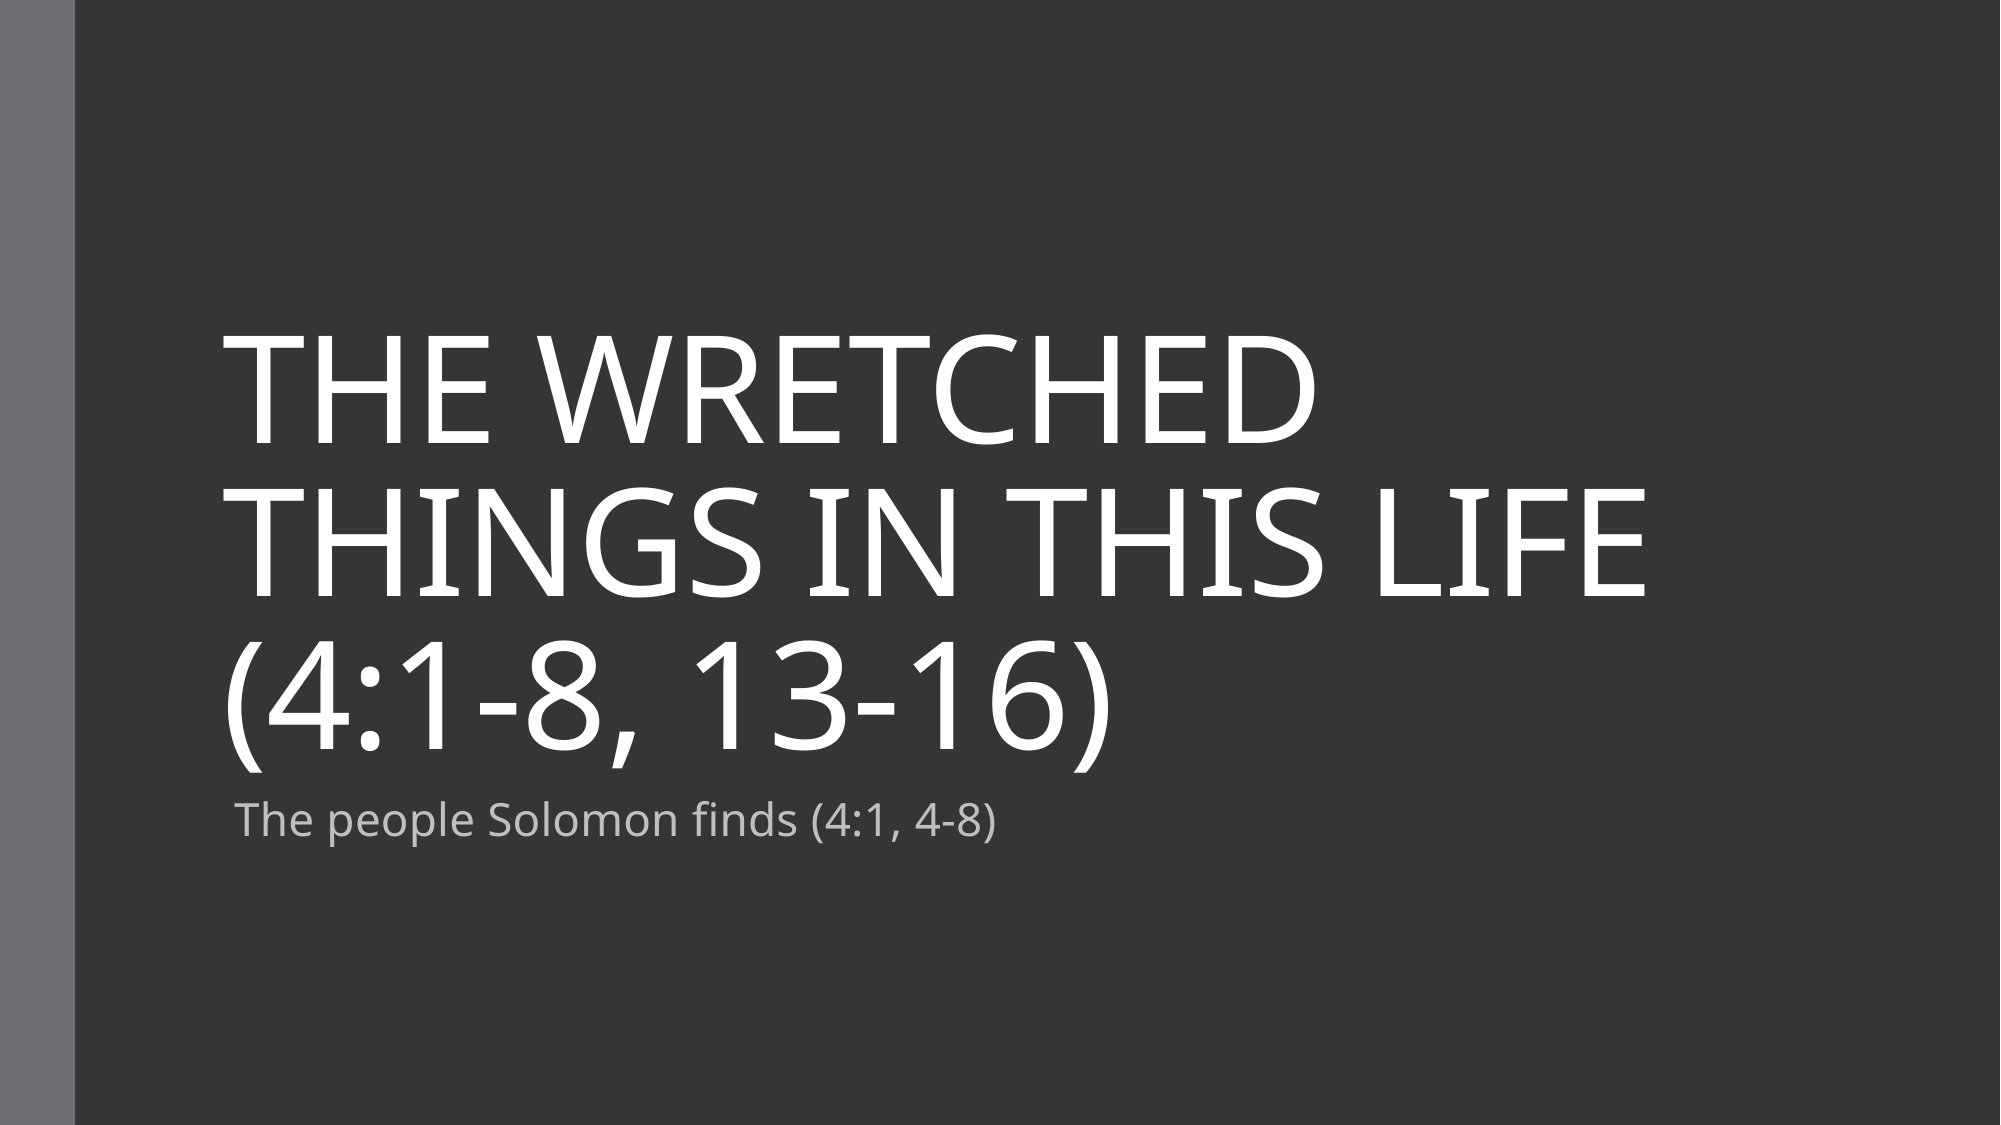

# THE WRETCHED THINGS IN THIS LIFE (4:1-8, 13-16)
 The people Solomon finds (4:1, 4-8)